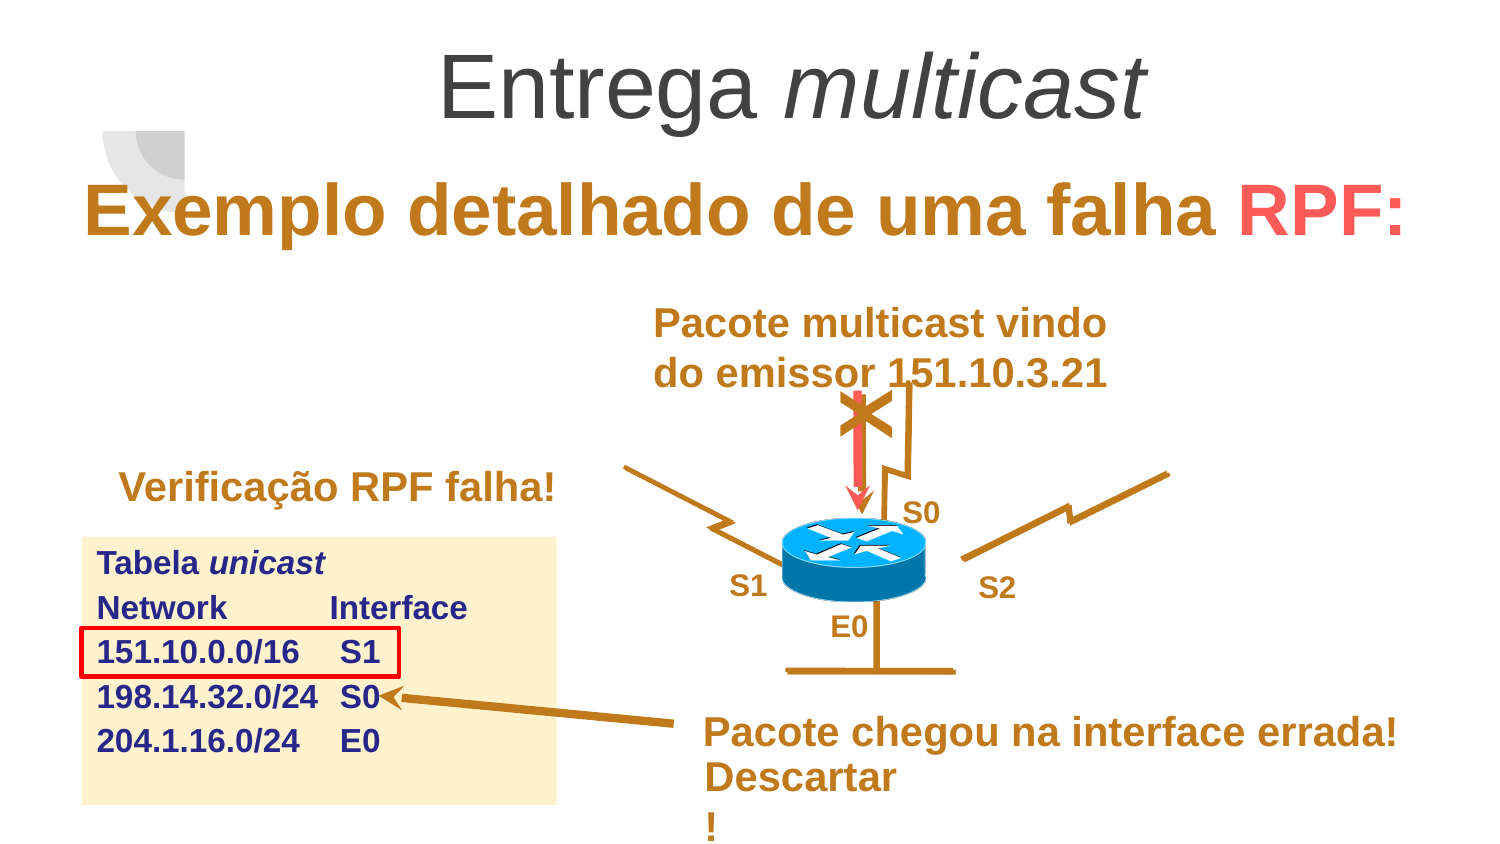

# Entrega multicast
Exemplo detalhado de uma falha RPF:
Pacote multicast vindo
do emissor 151.10.3.21
X
Descartar!
Verificação RPF falha!
S0
Tabela unicast
Network	 Interface
151.10.0.0/16	 S1
198.14.32.0/24	 S0
204.1.16.0/24	 E0
S1
S2
E0
Pacote chegou na interface errada!